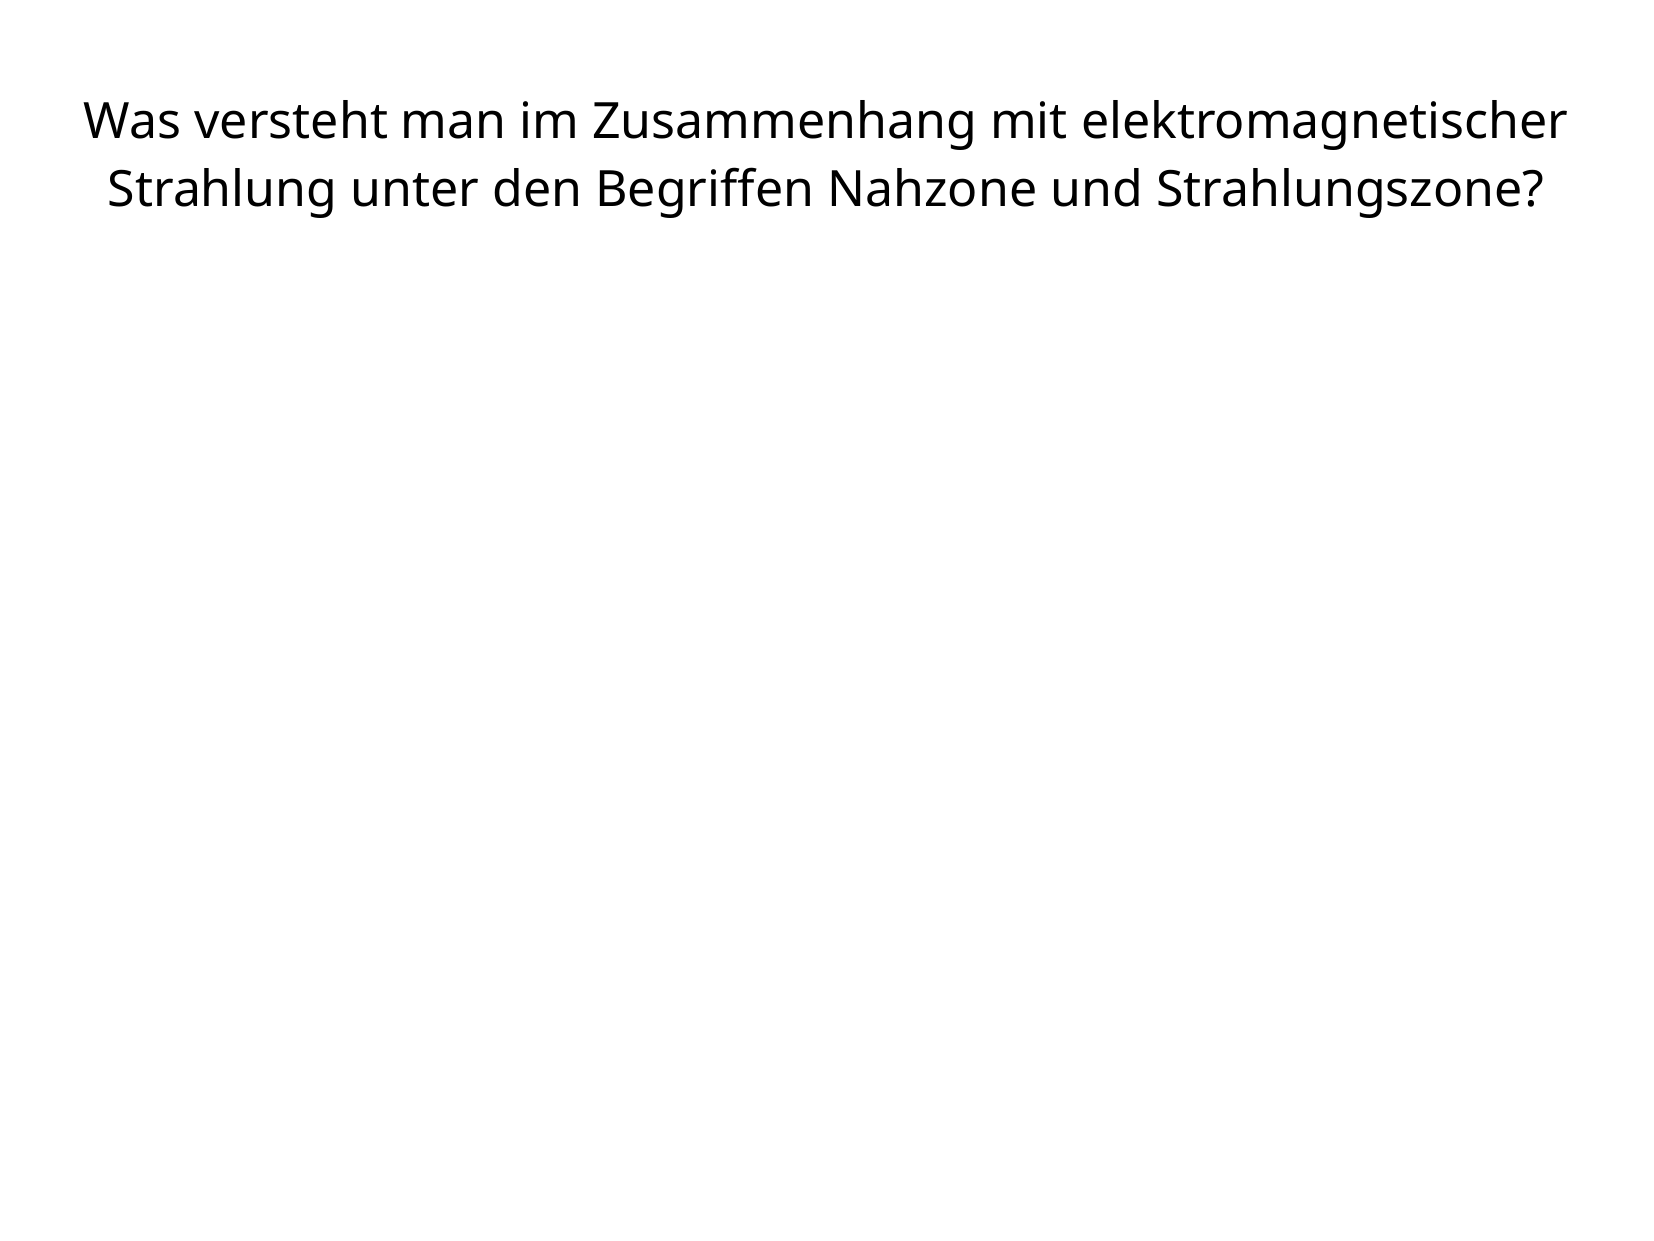

# Was versteht man im Zusammenhang mit elektromagnetischer Strahlung unter den Begriffen Nahzone und Strahlungszone?